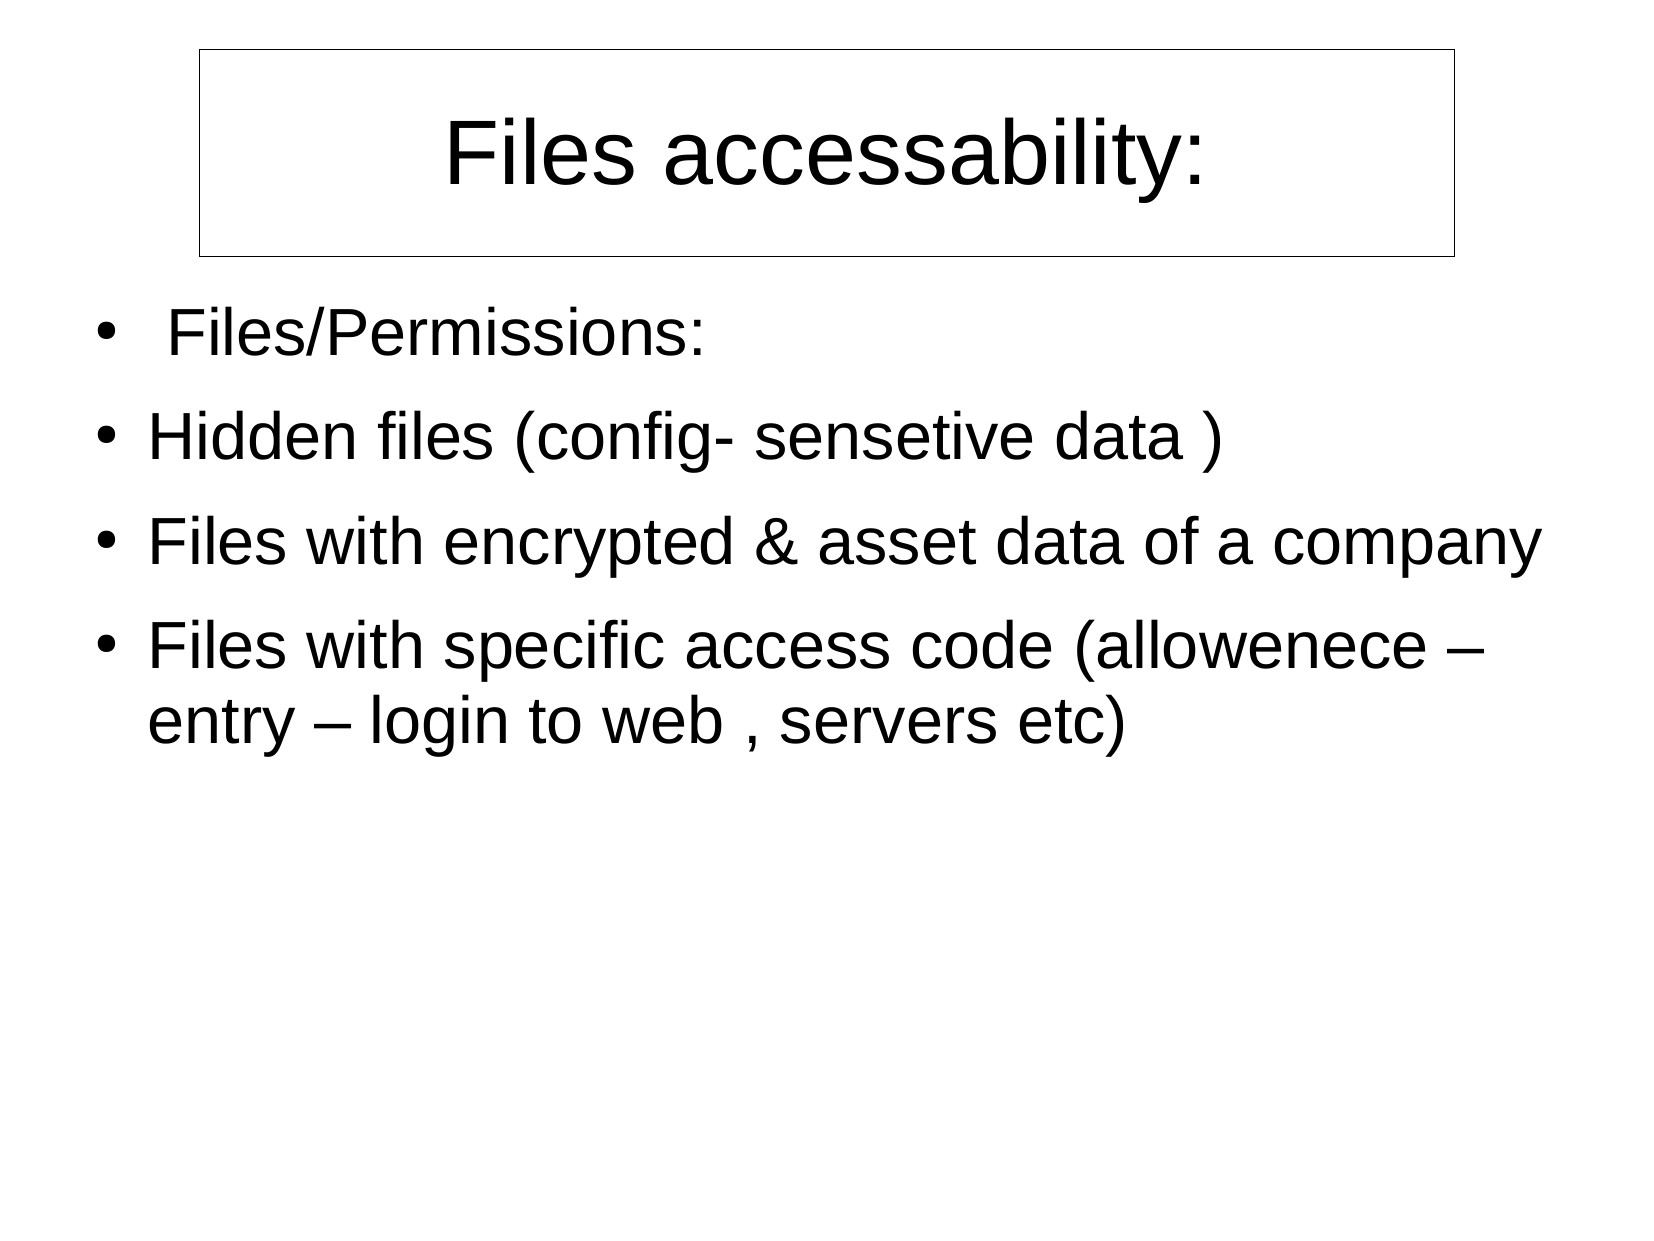

# Files accessability:
 Files/Permissions:
Hidden files (config- sensetive data )
Files with encrypted & asset data of a company
Files with specific access code (allowenece – entry – login to web , servers etc)